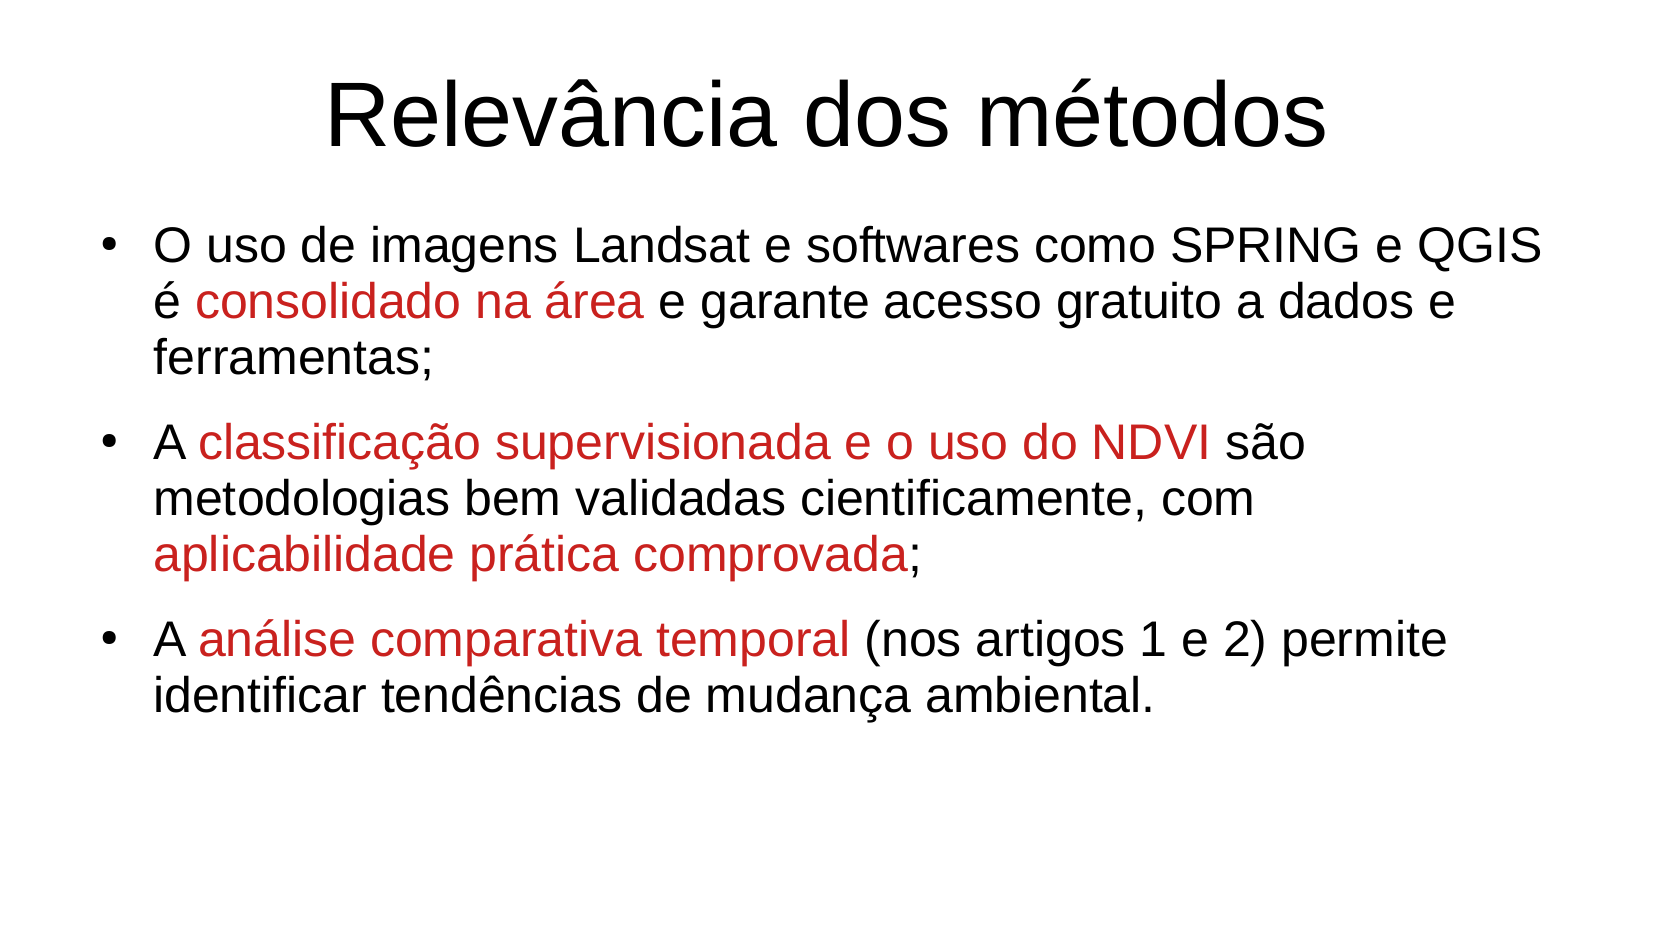

# Relevância dos métodos
O uso de imagens Landsat e softwares como SPRING e QGIS é consolidado na área e garante acesso gratuito a dados e ferramentas;
A classificação supervisionada e o uso do NDVI são metodologias bem validadas cientificamente, com aplicabilidade prática comprovada;
A análise comparativa temporal (nos artigos 1 e 2) permite identificar tendências de mudança ambiental.